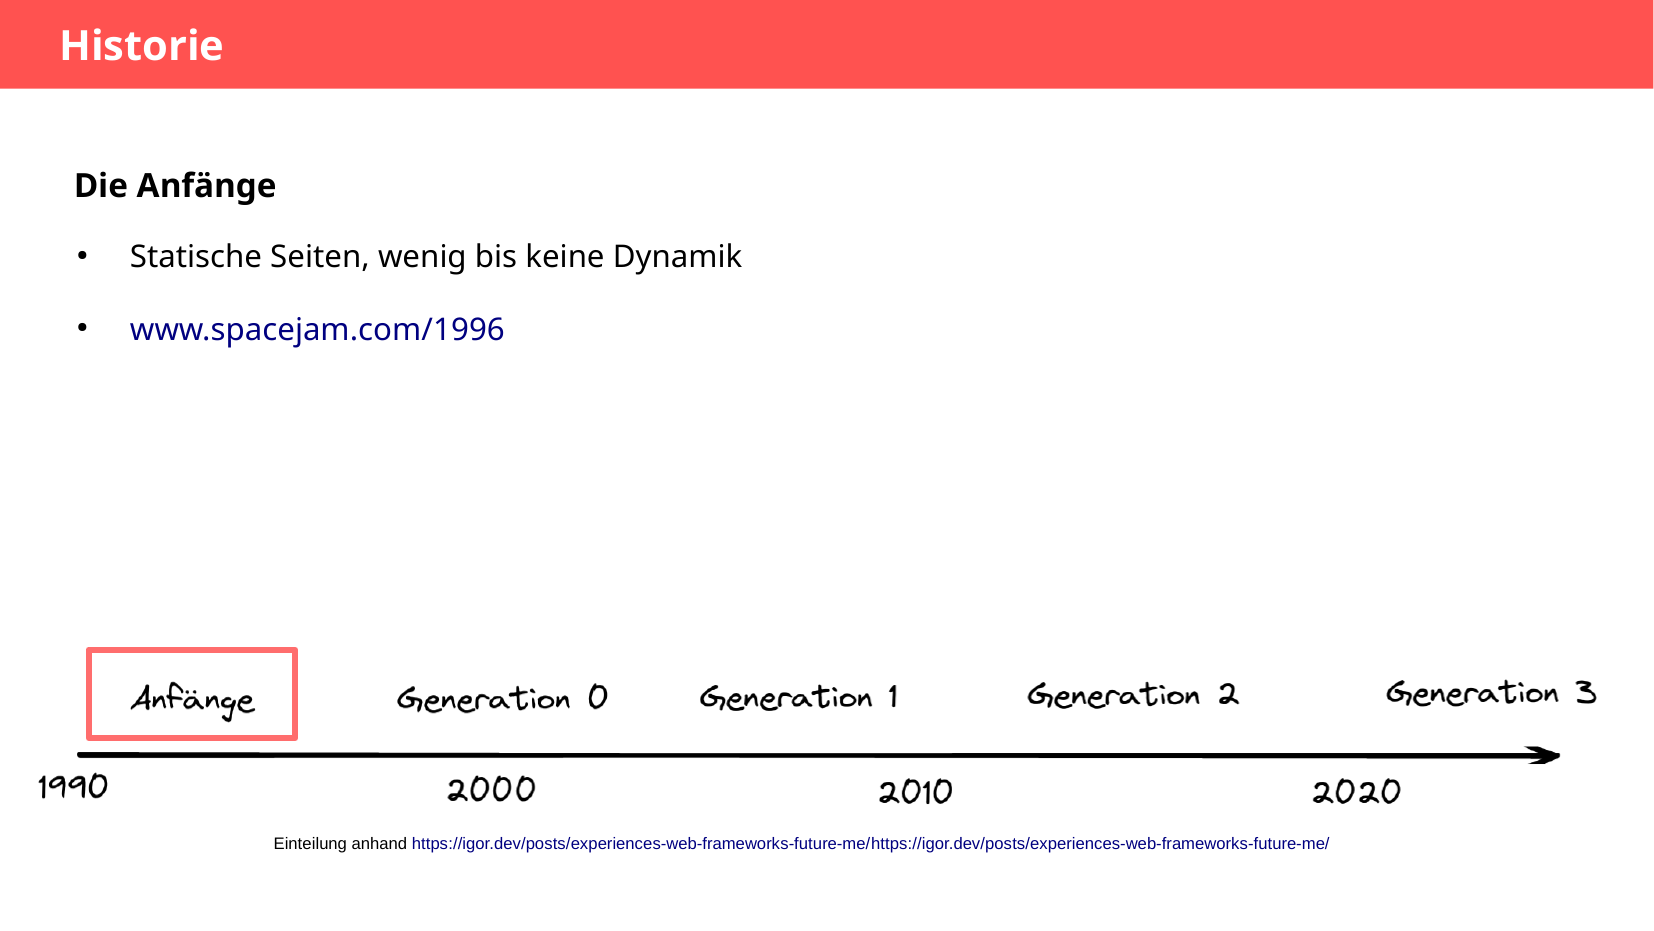

Historie
Die Anfänge
# Statische Seiten, wenig bis keine Dynamik
www.spacejam.com/1996
Einteilung anhand https://igor.dev/posts/experiences-web-frameworks-future-me/https://igor.dev/posts/experiences-web-frameworks-future-me/